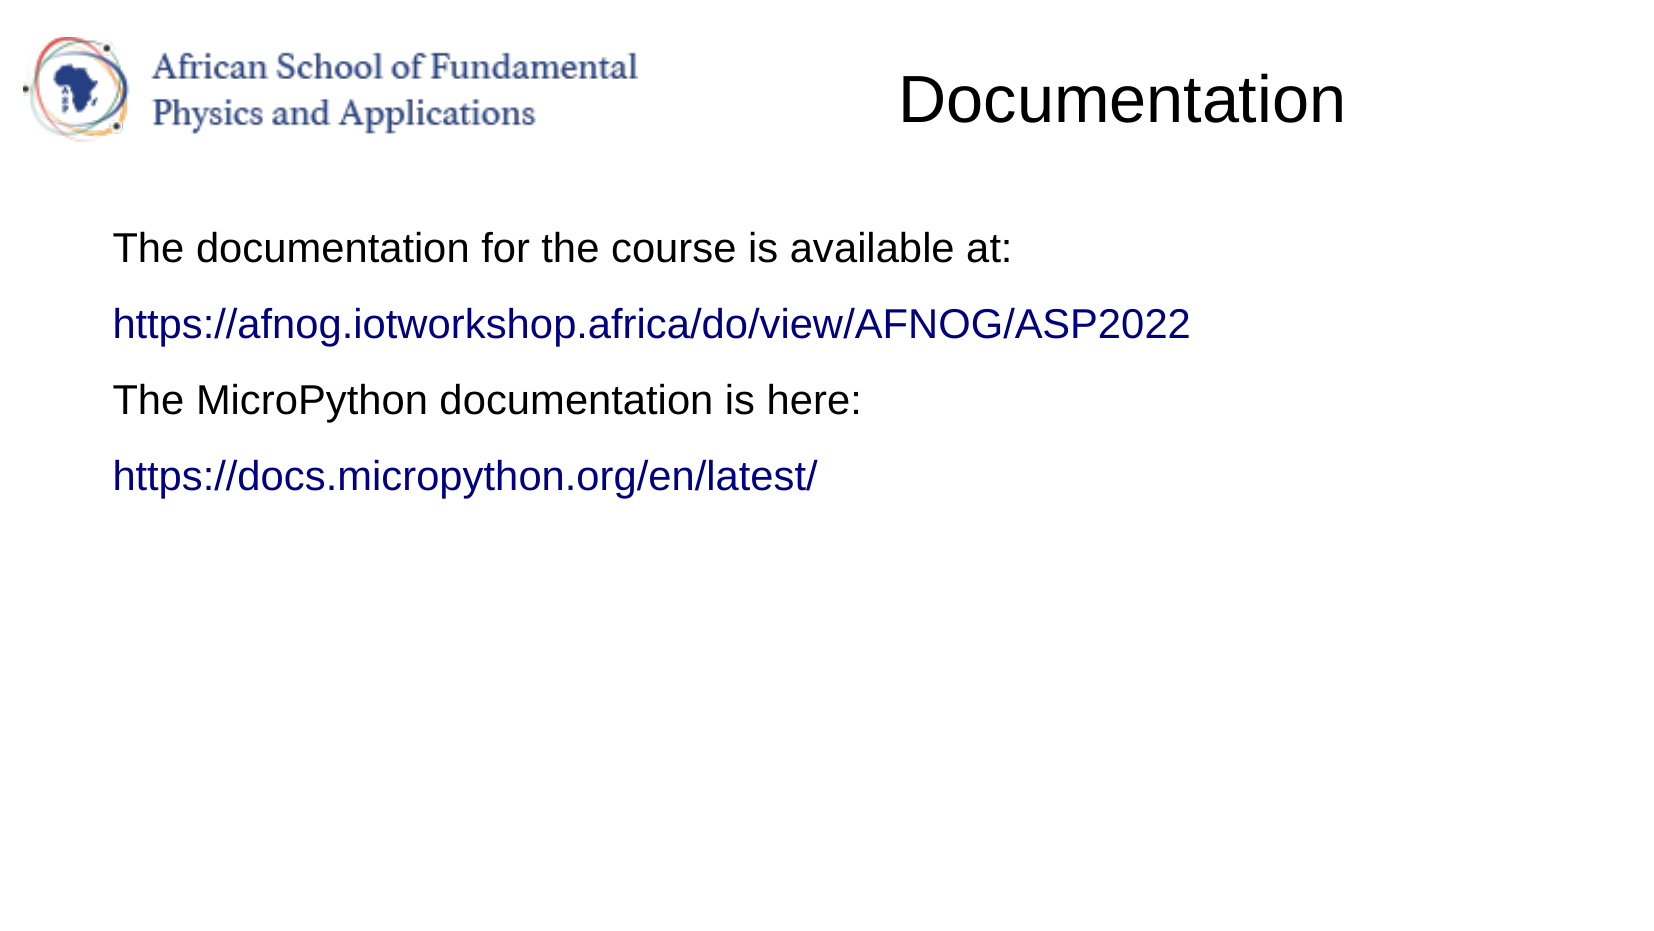

# Documentation
The documentation for the course is available at:
https://afnog.iotworkshop.africa/do/view/AFNOG/ASP2022
The MicroPython documentation is here:
https://docs.micropython.org/en/latest/